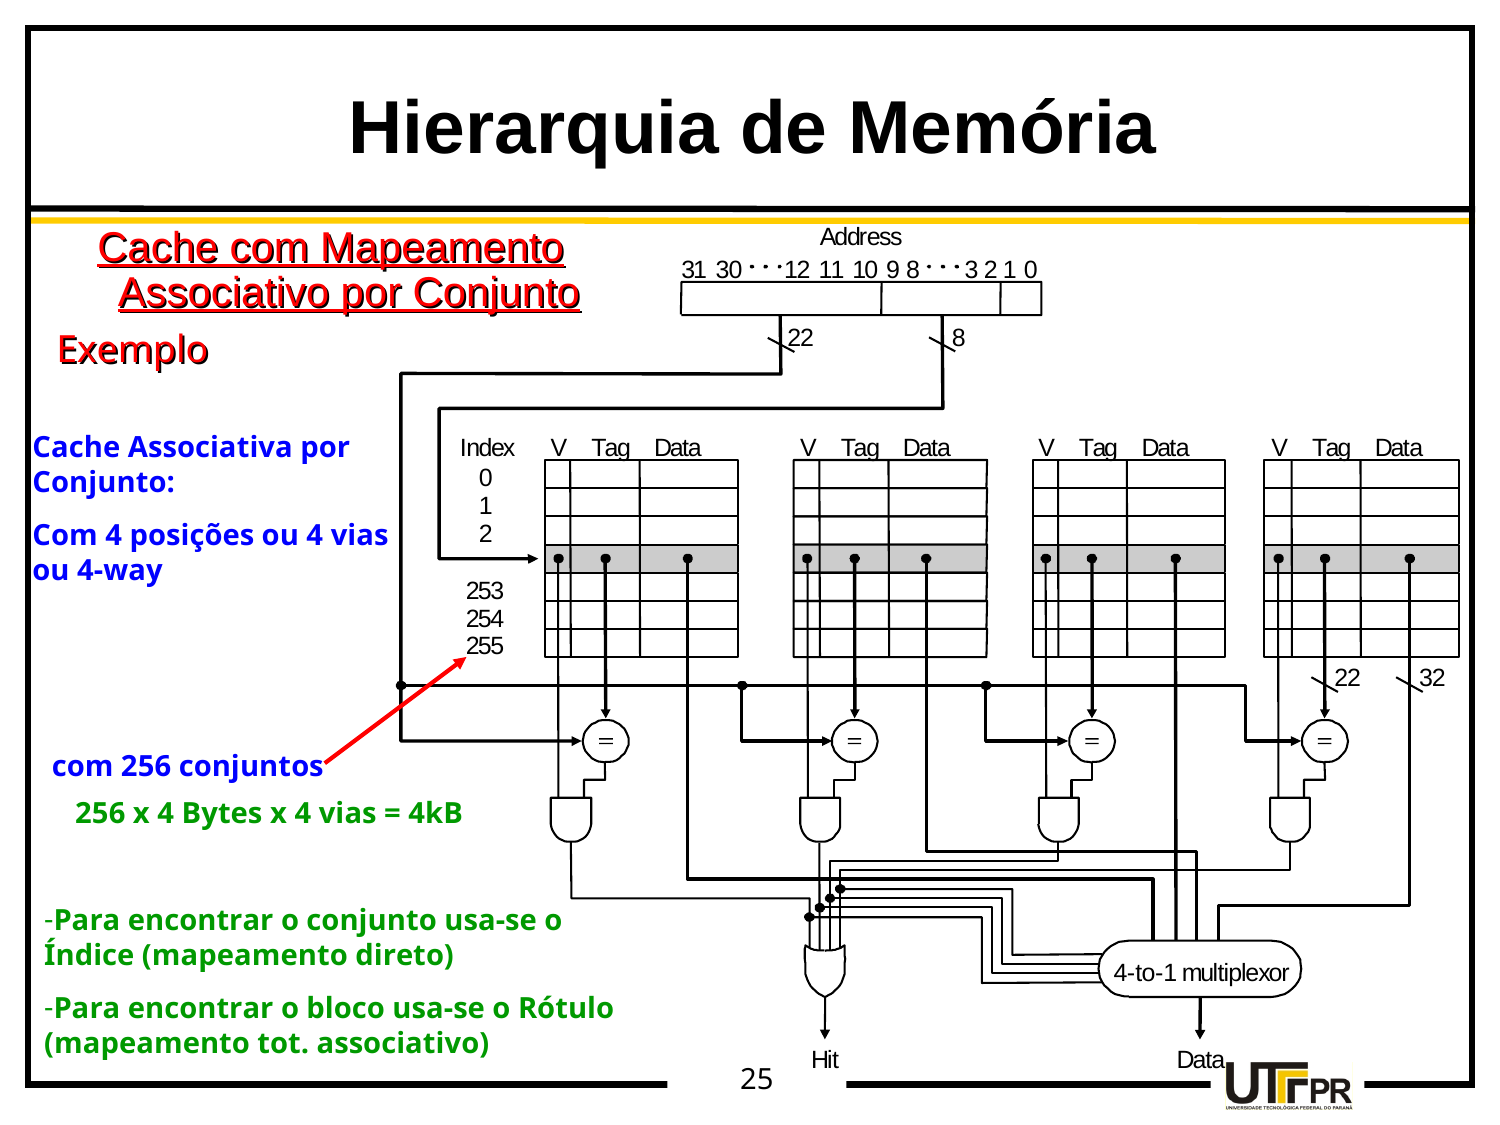

# Hierarquia de Memória
Cache com Mapeamento Associativo por Conjunto
Exemplo
A
d
d
r
e
s
s
8
2
2
I
n
d
e
x
V
T
a
g
D
a
t
a
V
T
a
g
D
a
t
a
V
T
a
g
D
a
t
a
V
T
a
g
D
a
t
a
0
1
2
2
5
3
2
5
4
2
5
5
2
2
3
2
4
-
t
o
-
1
m
u
l
t
i
p
l
e
x
o
r
3
1
3
0
1
2
1
1
1
0
9
8
3
2
1
0
H
i
t
D
a
t
a
Cache Associativa por Conjunto:
Com 4 posições ou 4 vias ou 4-way
com 256 conjuntos
256 x 4 Bytes x 4 vias = 4kB
Para encontrar o conjunto usa-se o Índice (mapeamento direto)
Para encontrar o bloco usa-se o Rótulo (mapeamento tot. associativo)